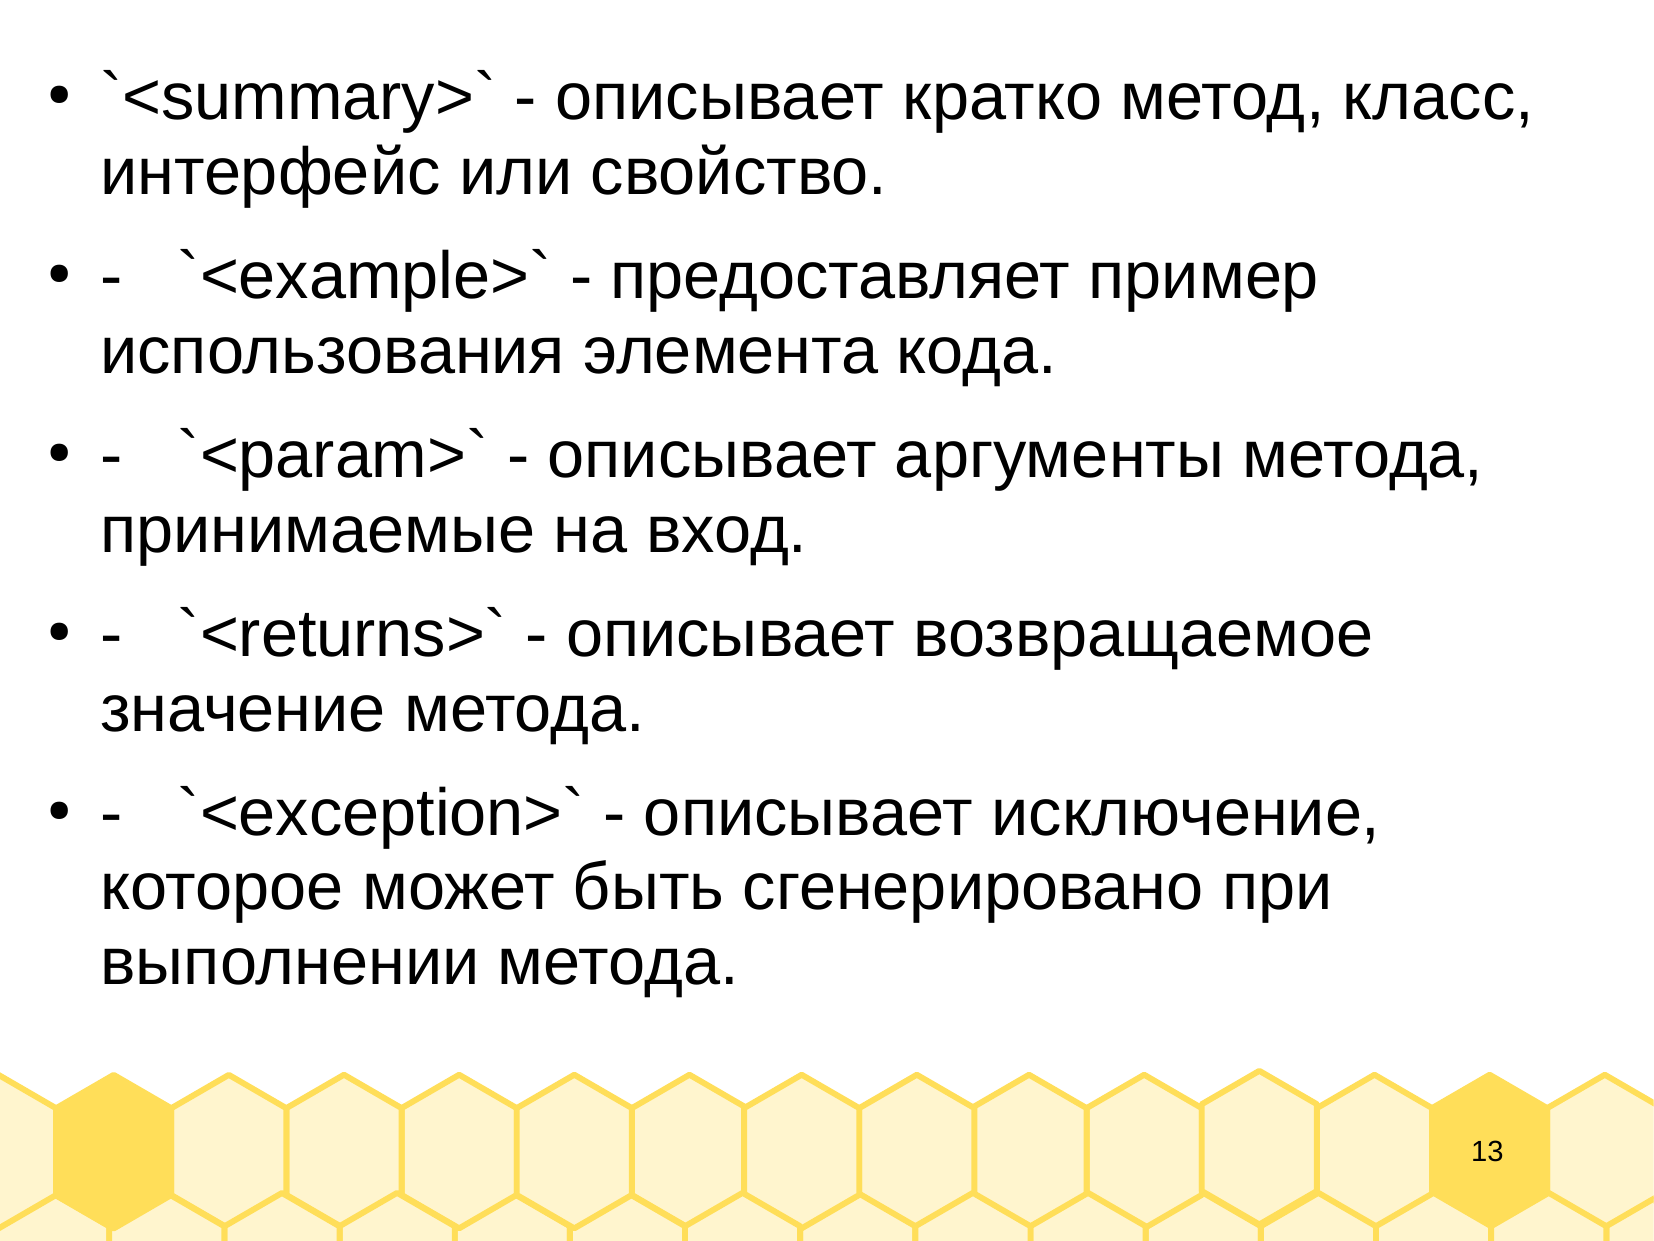

# `<summary>` - описывает кратко метод, класс, интерфейс или свойство.
- `<example>` - предоставляет пример использования элемента кода.
- `<param>` - описывает аргументы метода, принимаемые на вход.
- `<returns>` - описывает возвращаемое значение метода.
- `<exception>` - описывает исключение, которое может быть сгенерировано при выполнении метода.